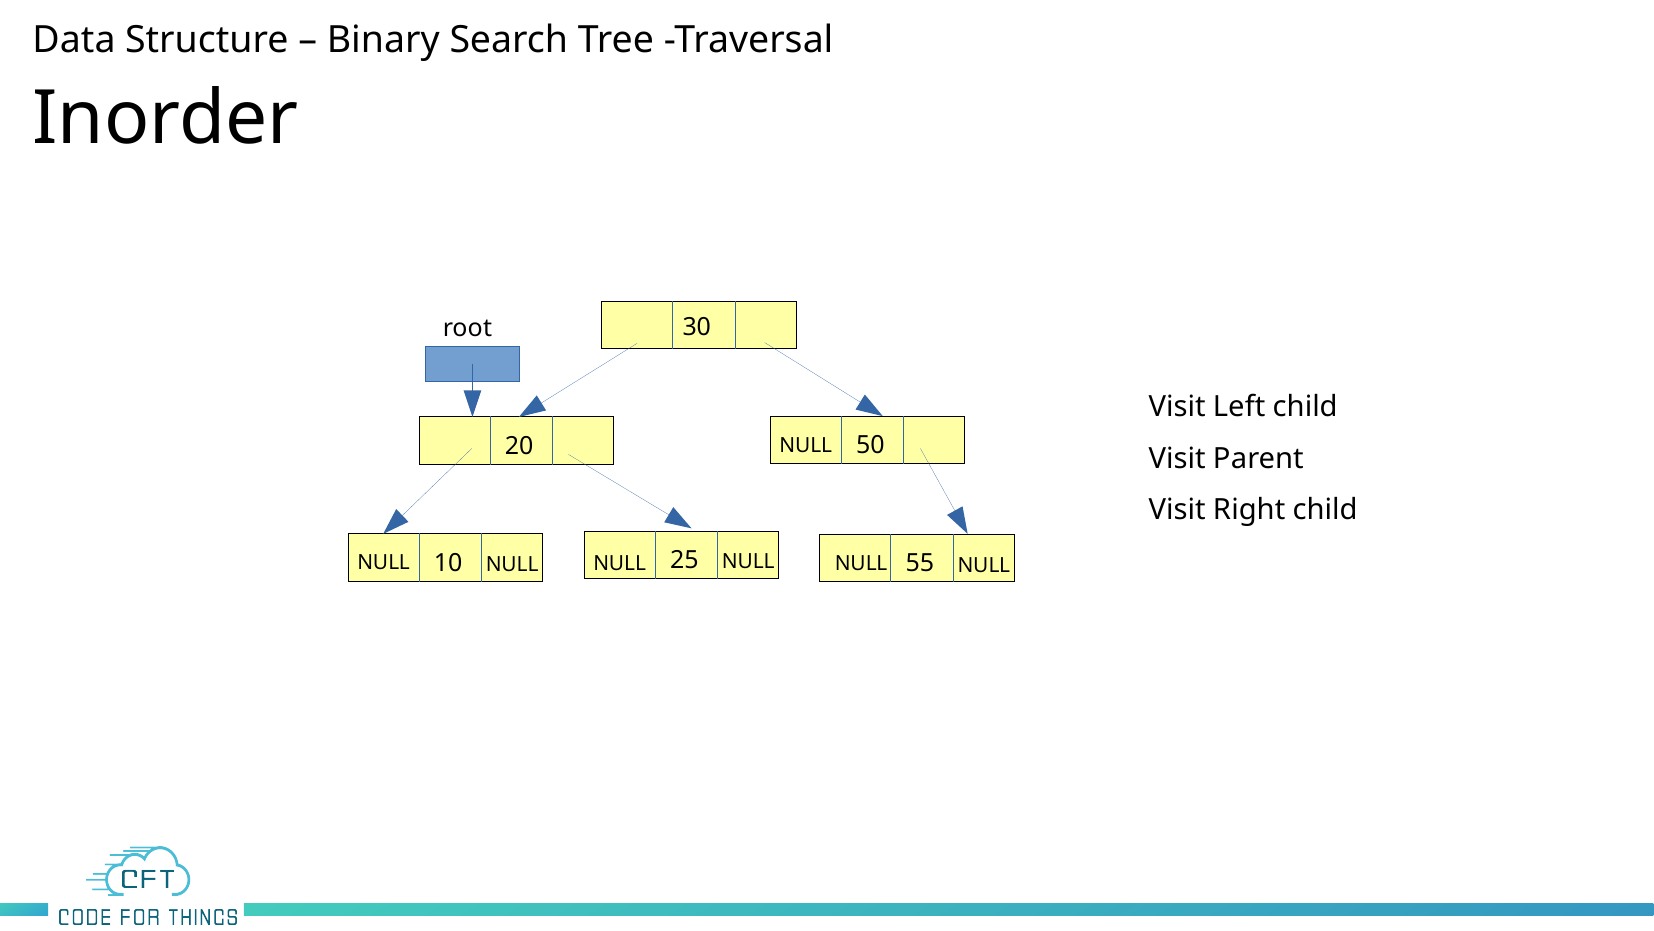

# Data Structure – Binary Search Tree -Traversal Inorder
30
root
Visit Left child
Visit Parent
Visit Right child
50
20
NULL
25
10
55
NULL
NULL
NULL
NULL
NULL
NULL